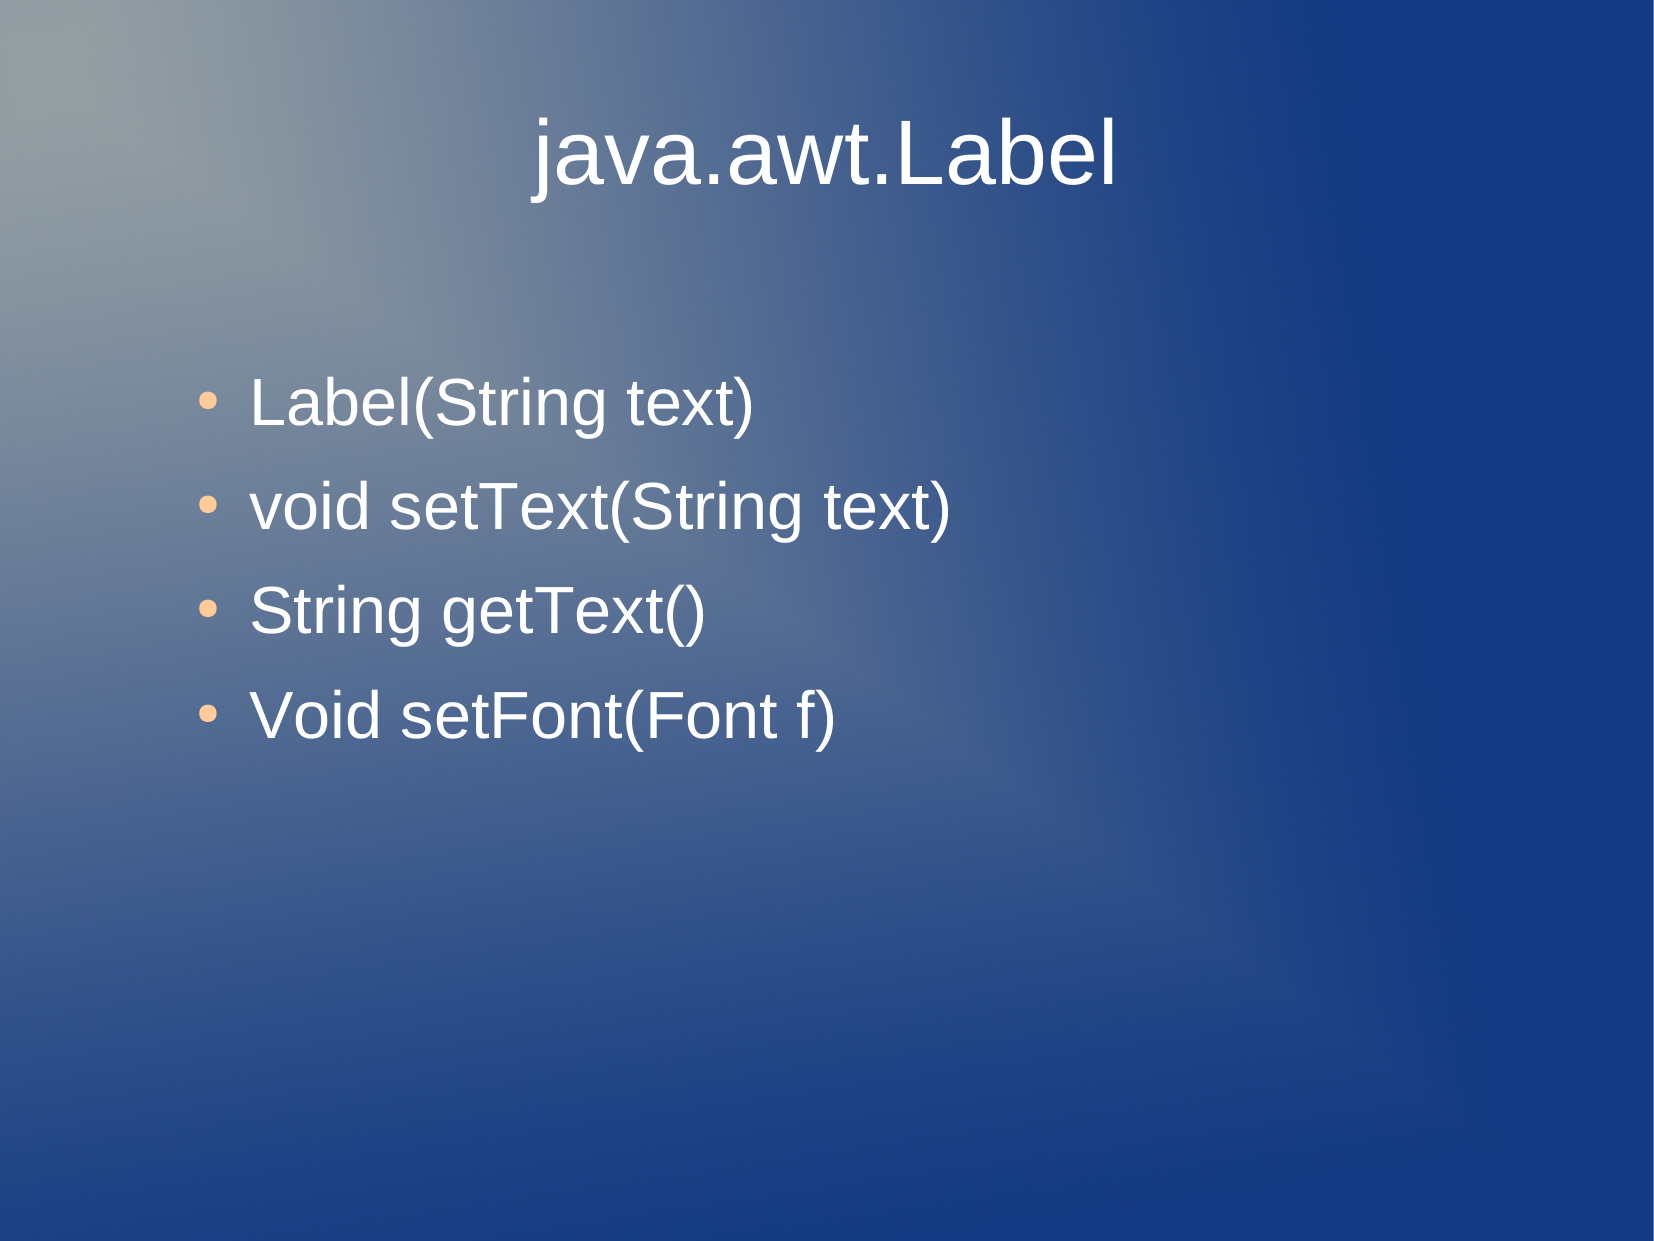

# java.awt.Label
Label(String text)
void setText(String text)
String getText()
Void setFont(Font f)